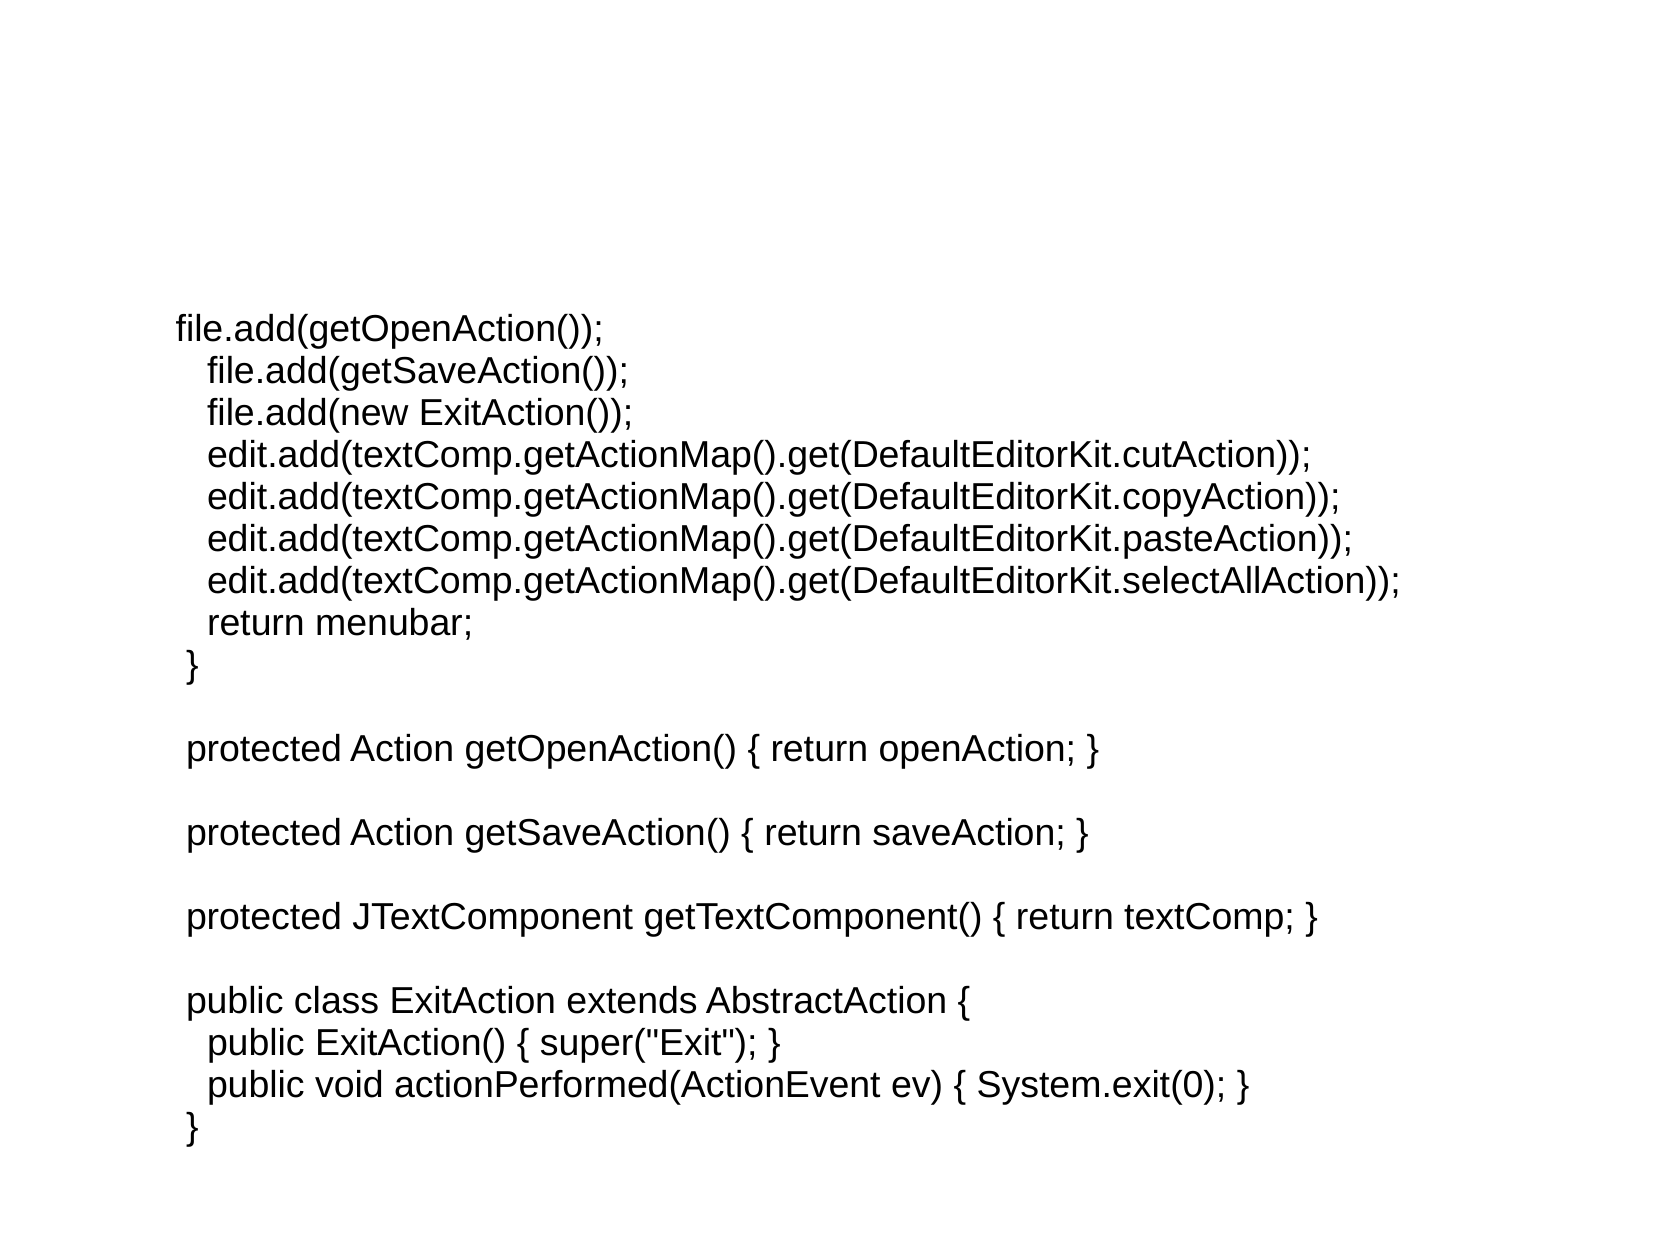

#
 file.add(getOpenAction());
 file.add(getSaveAction());
 file.add(new ExitAction());
 edit.add(textComp.getActionMap().get(DefaultEditorKit.cutAction));
 edit.add(textComp.getActionMap().get(DefaultEditorKit.copyAction));
 edit.add(textComp.getActionMap().get(DefaultEditorKit.pasteAction));
 edit.add(textComp.getActionMap().get(DefaultEditorKit.selectAllAction));
 return menubar;
 }
 protected Action getOpenAction() { return openAction; }
 protected Action getSaveAction() { return saveAction; }
 protected JTextComponent getTextComponent() { return textComp; }
 public class ExitAction extends AbstractAction {
 public ExitAction() { super("Exit"); }
 public void actionPerformed(ActionEvent ev) { System.exit(0); }
 }